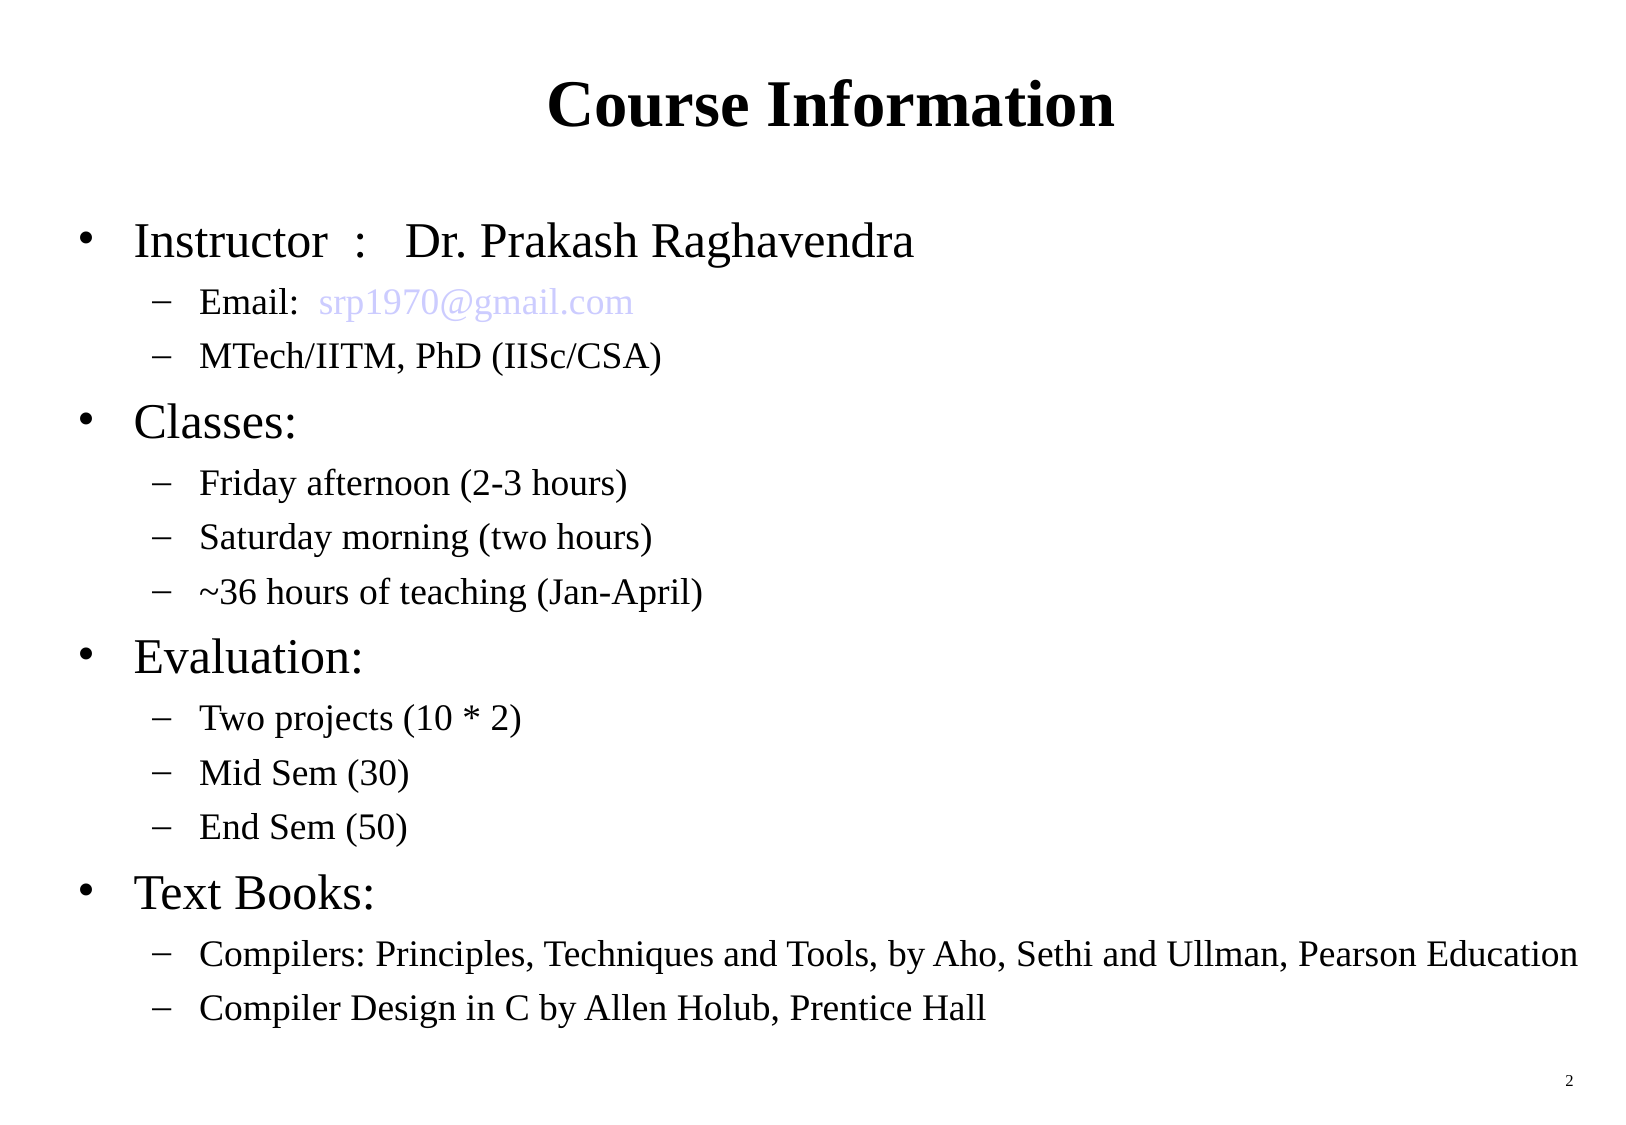

# Course Information
Instructor : Dr. Prakash Raghavendra
Email: srp1970@gmail.com
MTech/IITM, PhD (IISc/CSA)
Classes:
Friday afternoon (2-3 hours)
Saturday morning (two hours)
~36 hours of teaching (Jan-April)
Evaluation:
Two projects (10 * 2)
Mid Sem (30)
End Sem (50)
Text Books:
Compilers: Principles, Techniques and Tools, by Aho, Sethi and Ullman, Pearson Education
Compiler Design in C by Allen Holub, Prentice Hall
1